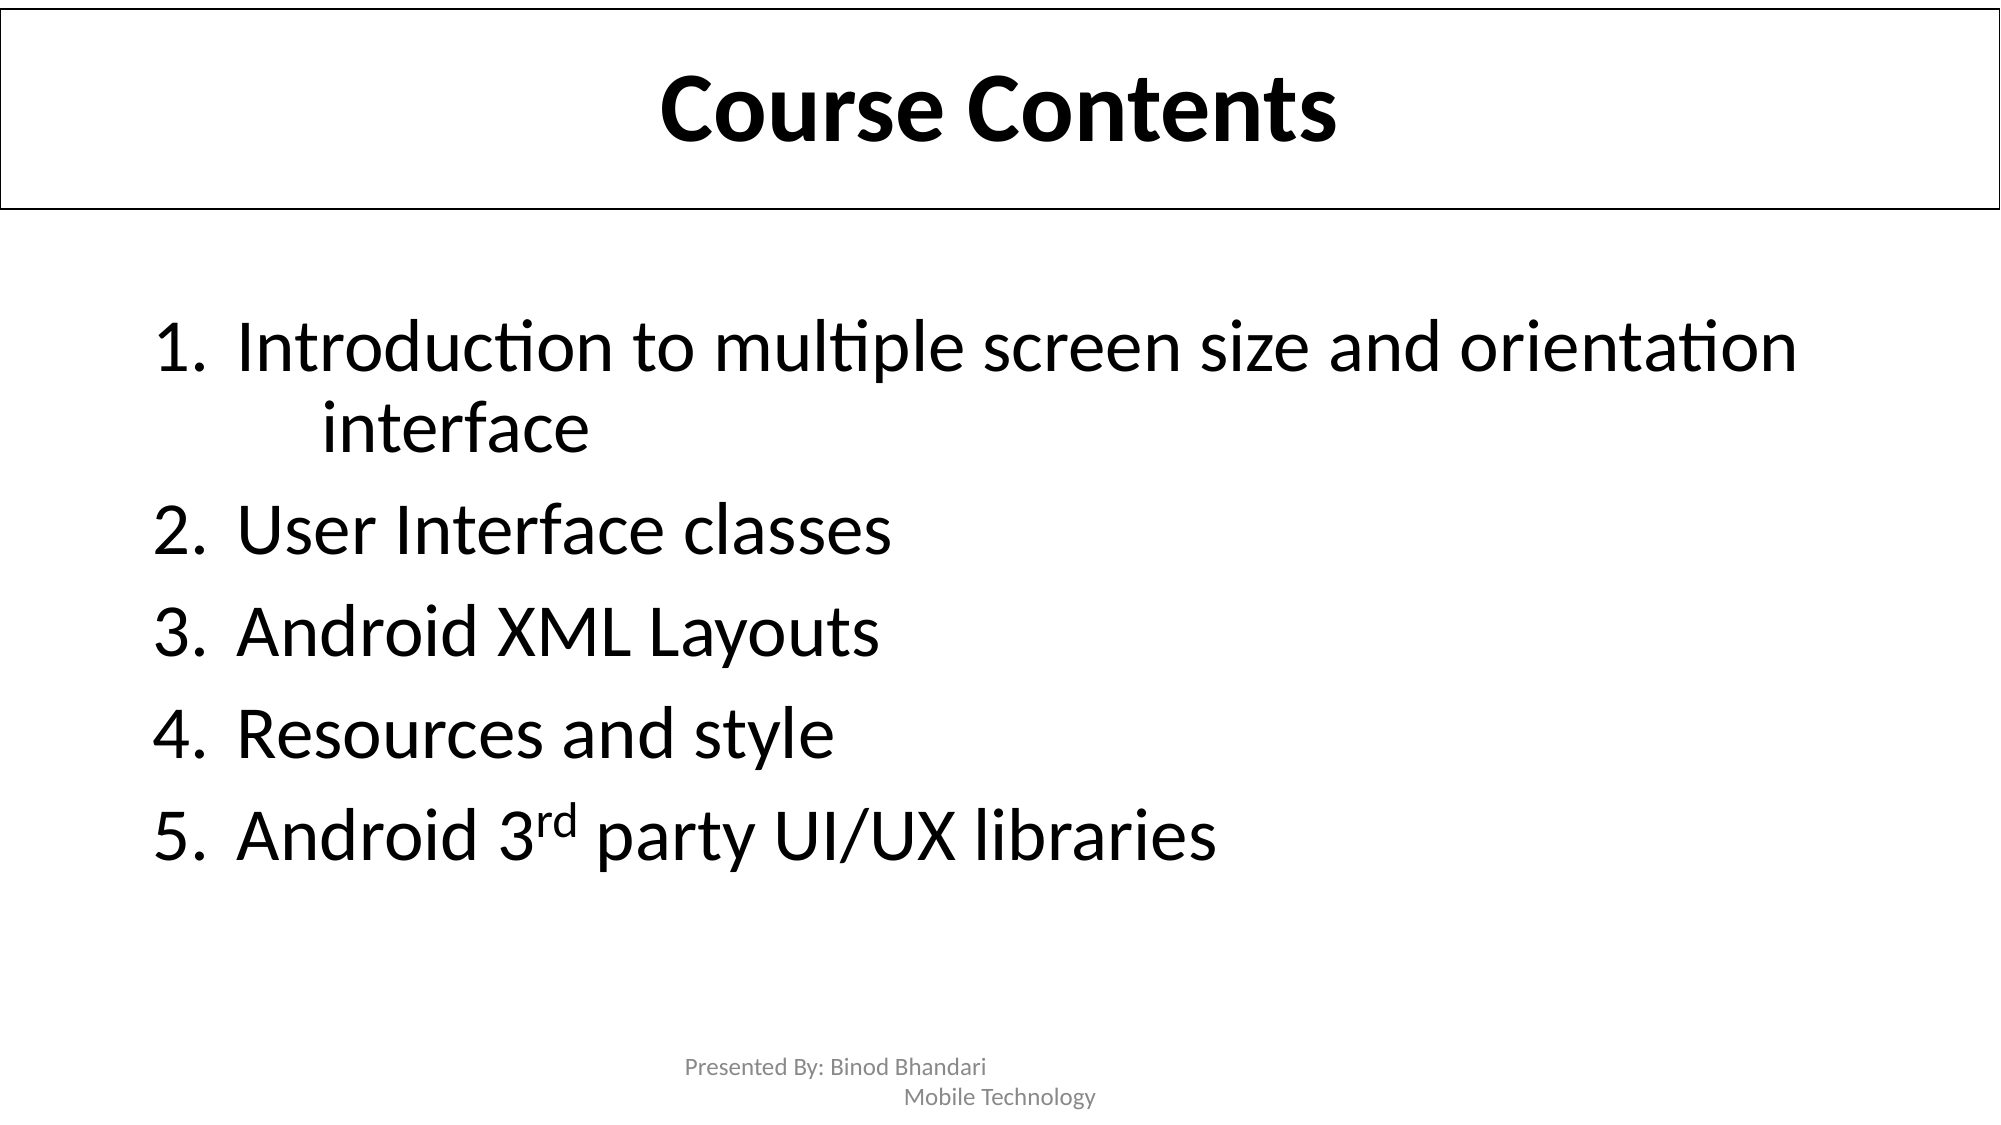

# Course Contents
Introduction to multiple screen size and orientation interface
User Interface classes
Android XML Layouts
Resources and style
Android 3rd party UI/UX libraries
Presented By: Binod Bhandari Mobile Technology